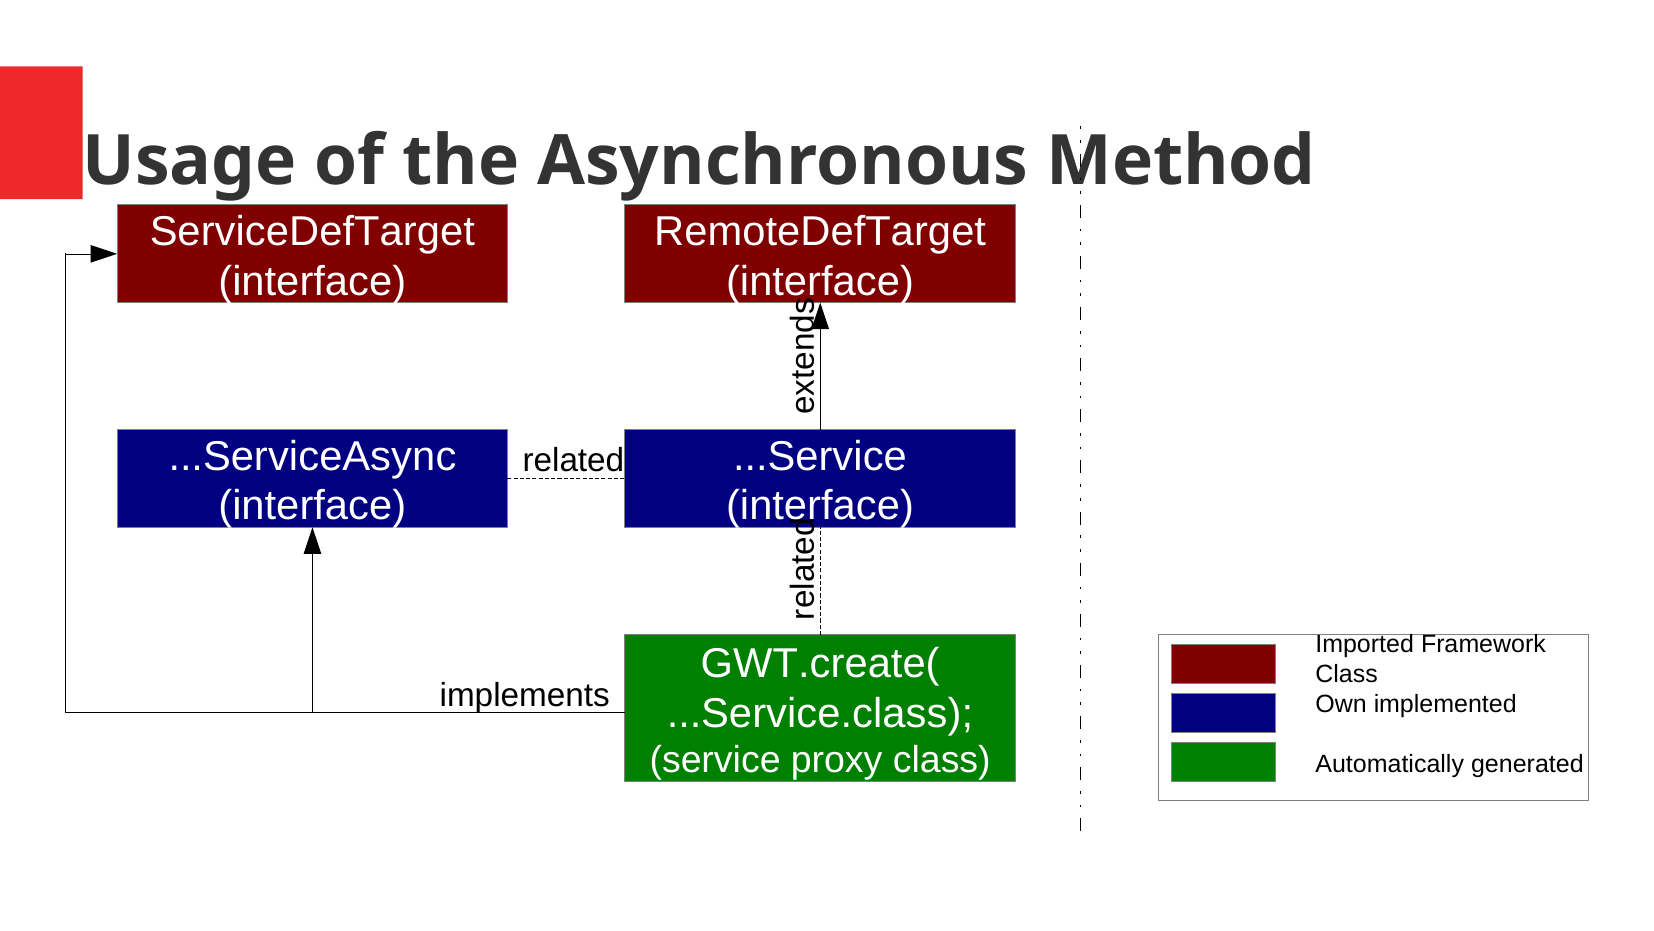

# Usage of the Asynchronous Method
ServiceDefTarget
(interface)
RemoteDefTarget
(interface)
extends
...ServiceAsync
(interface)
...Service
(interface)
related
related
GWT.create(
...Service.class);
(service proxy class)
Imported Framework
Class
Own implemented
Automatically generated
implements